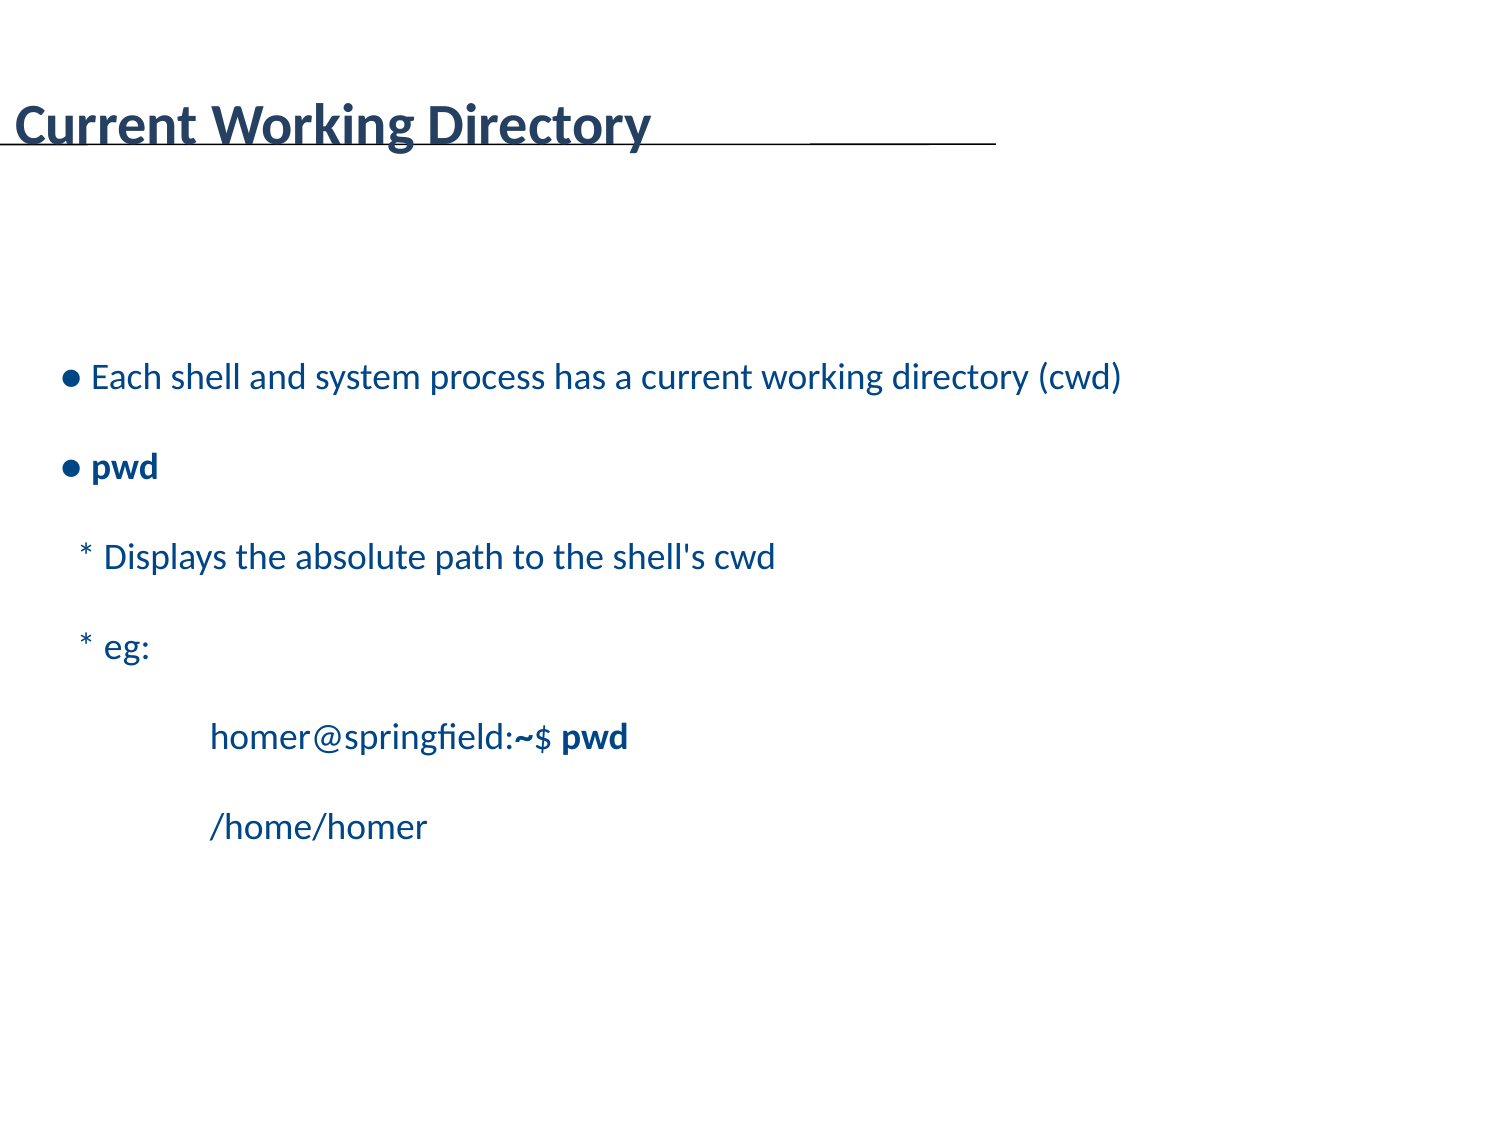

Current Working Directory
● Each shell and system process has a current working directory (cwd)
● pwd
 * Displays the absolute path to the shell's cwd
 * eg:
	homer@springfield:~$ pwd
	/home/homer